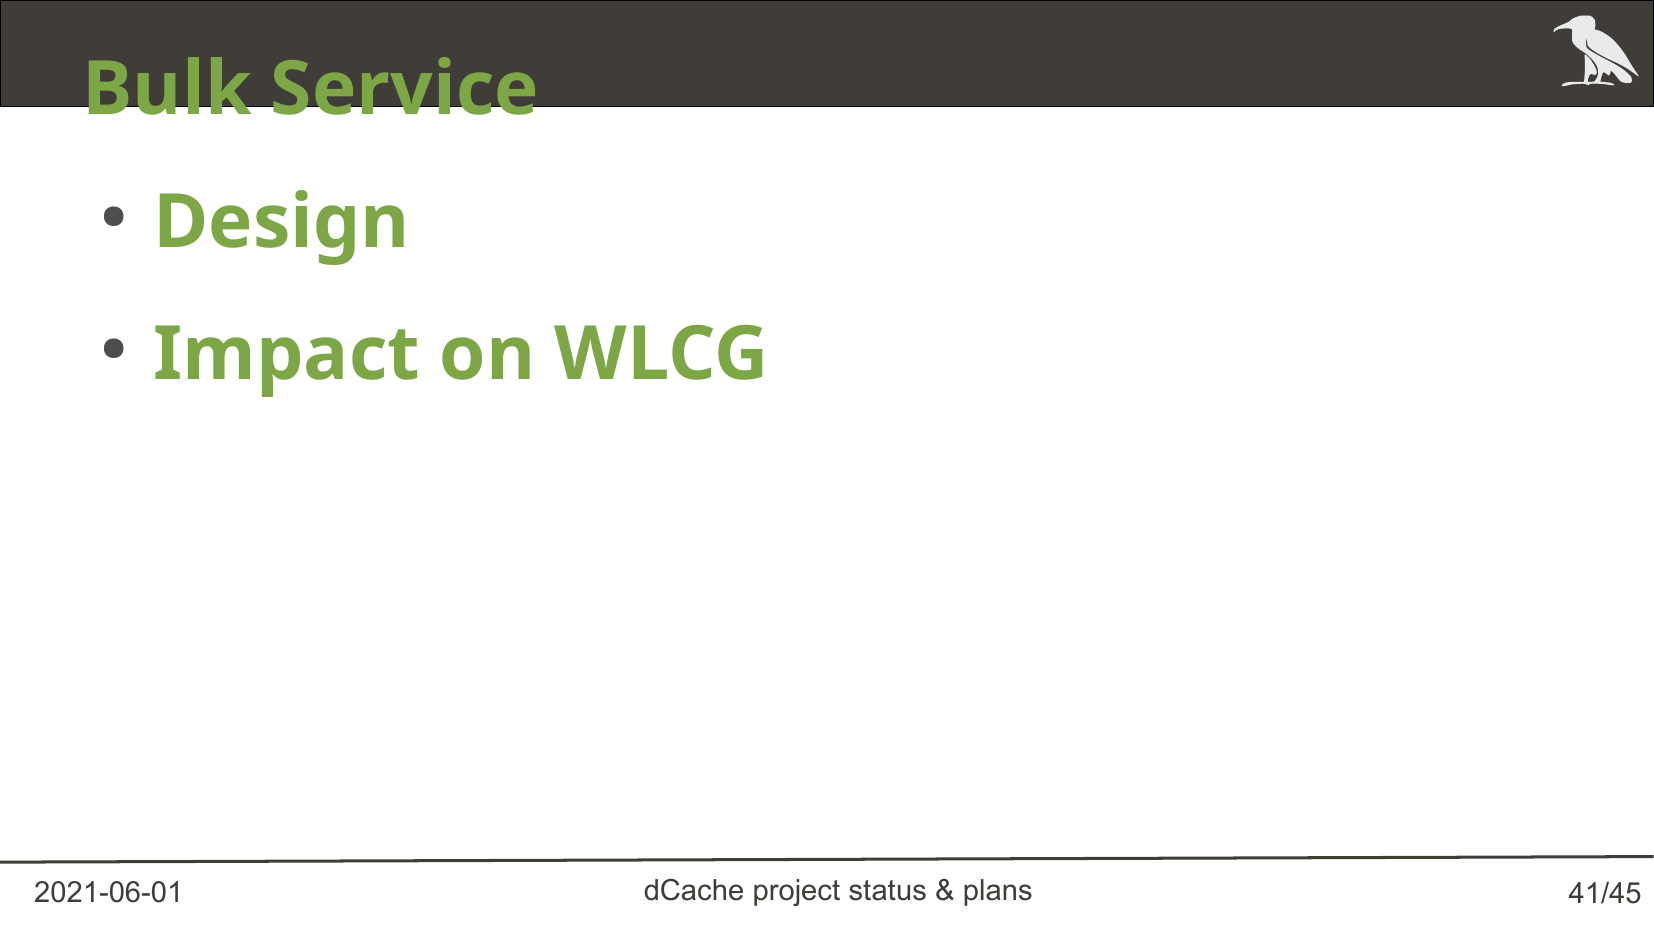

# Bulk Service
Design
Impact on WLCG
dCache project status & plans
2021-06-01
41